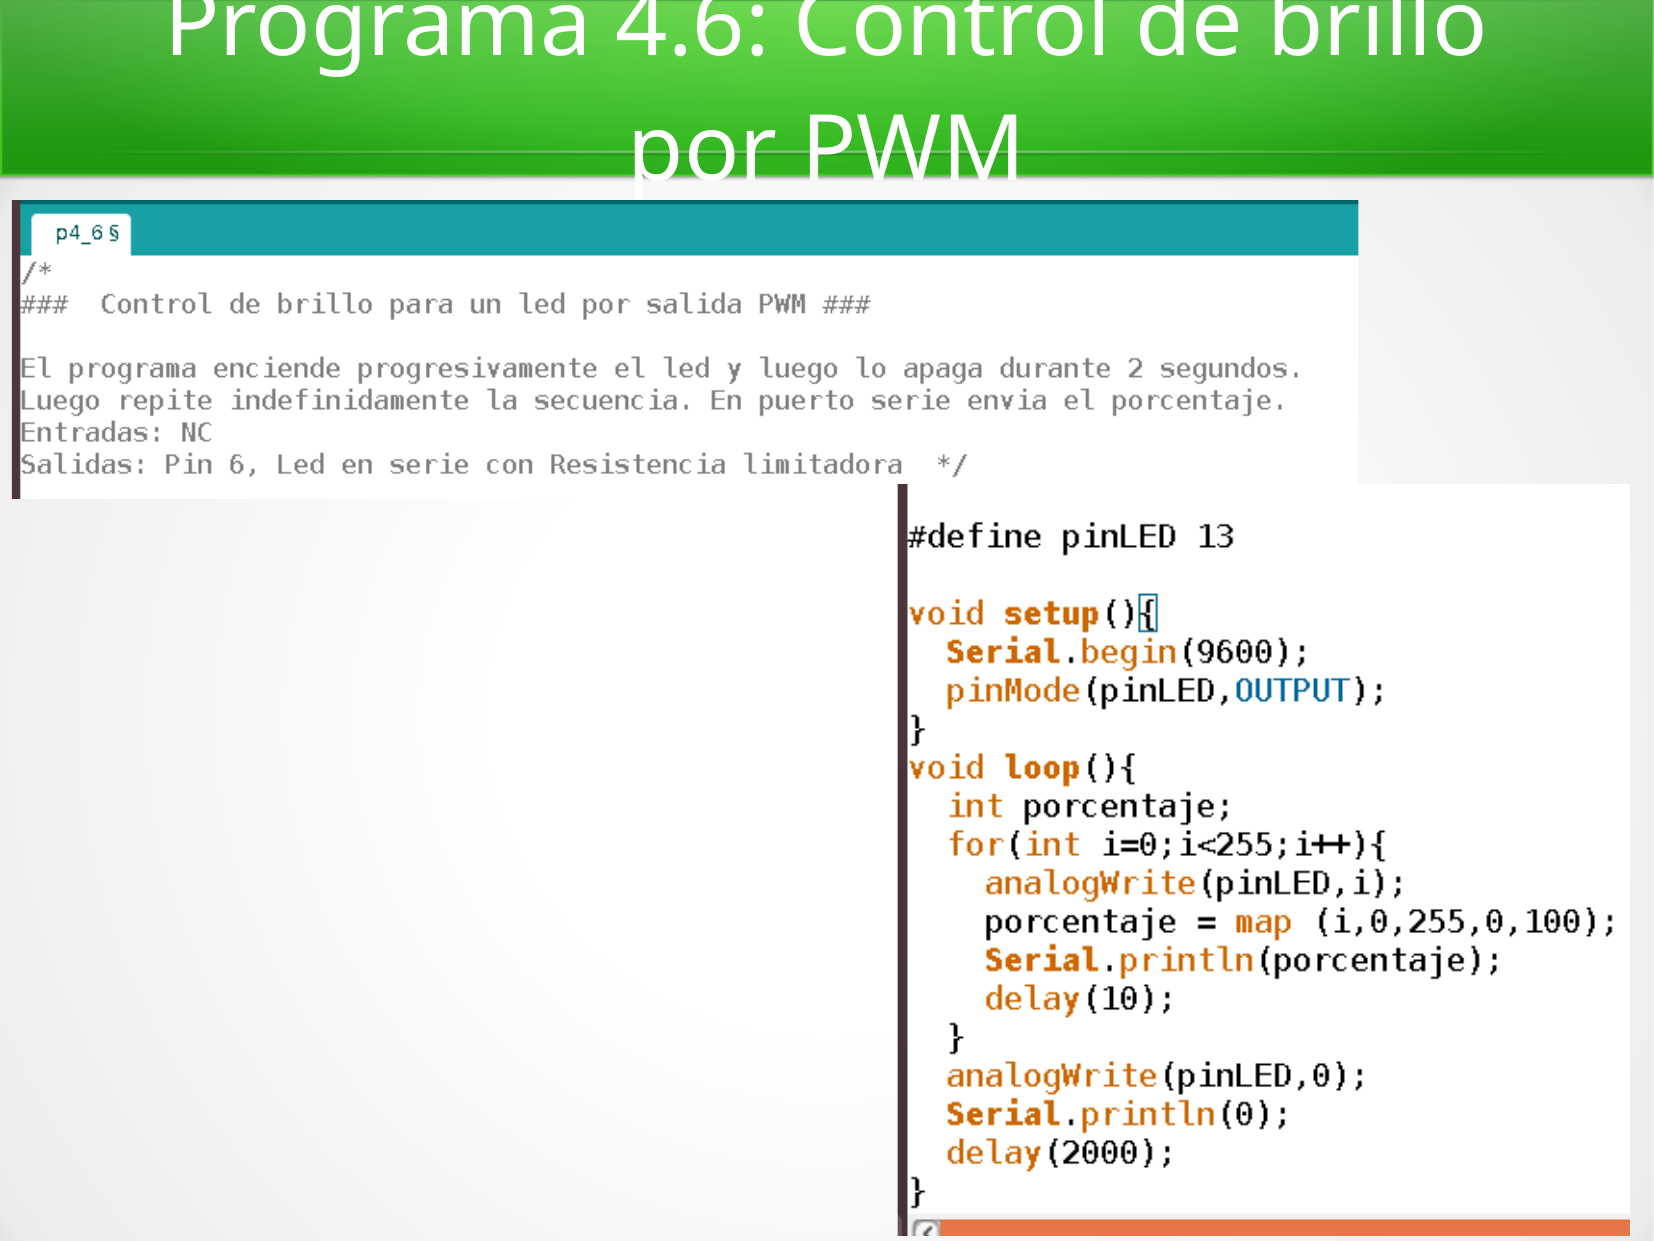

# Programa 4.6: Control de brillo por PWM